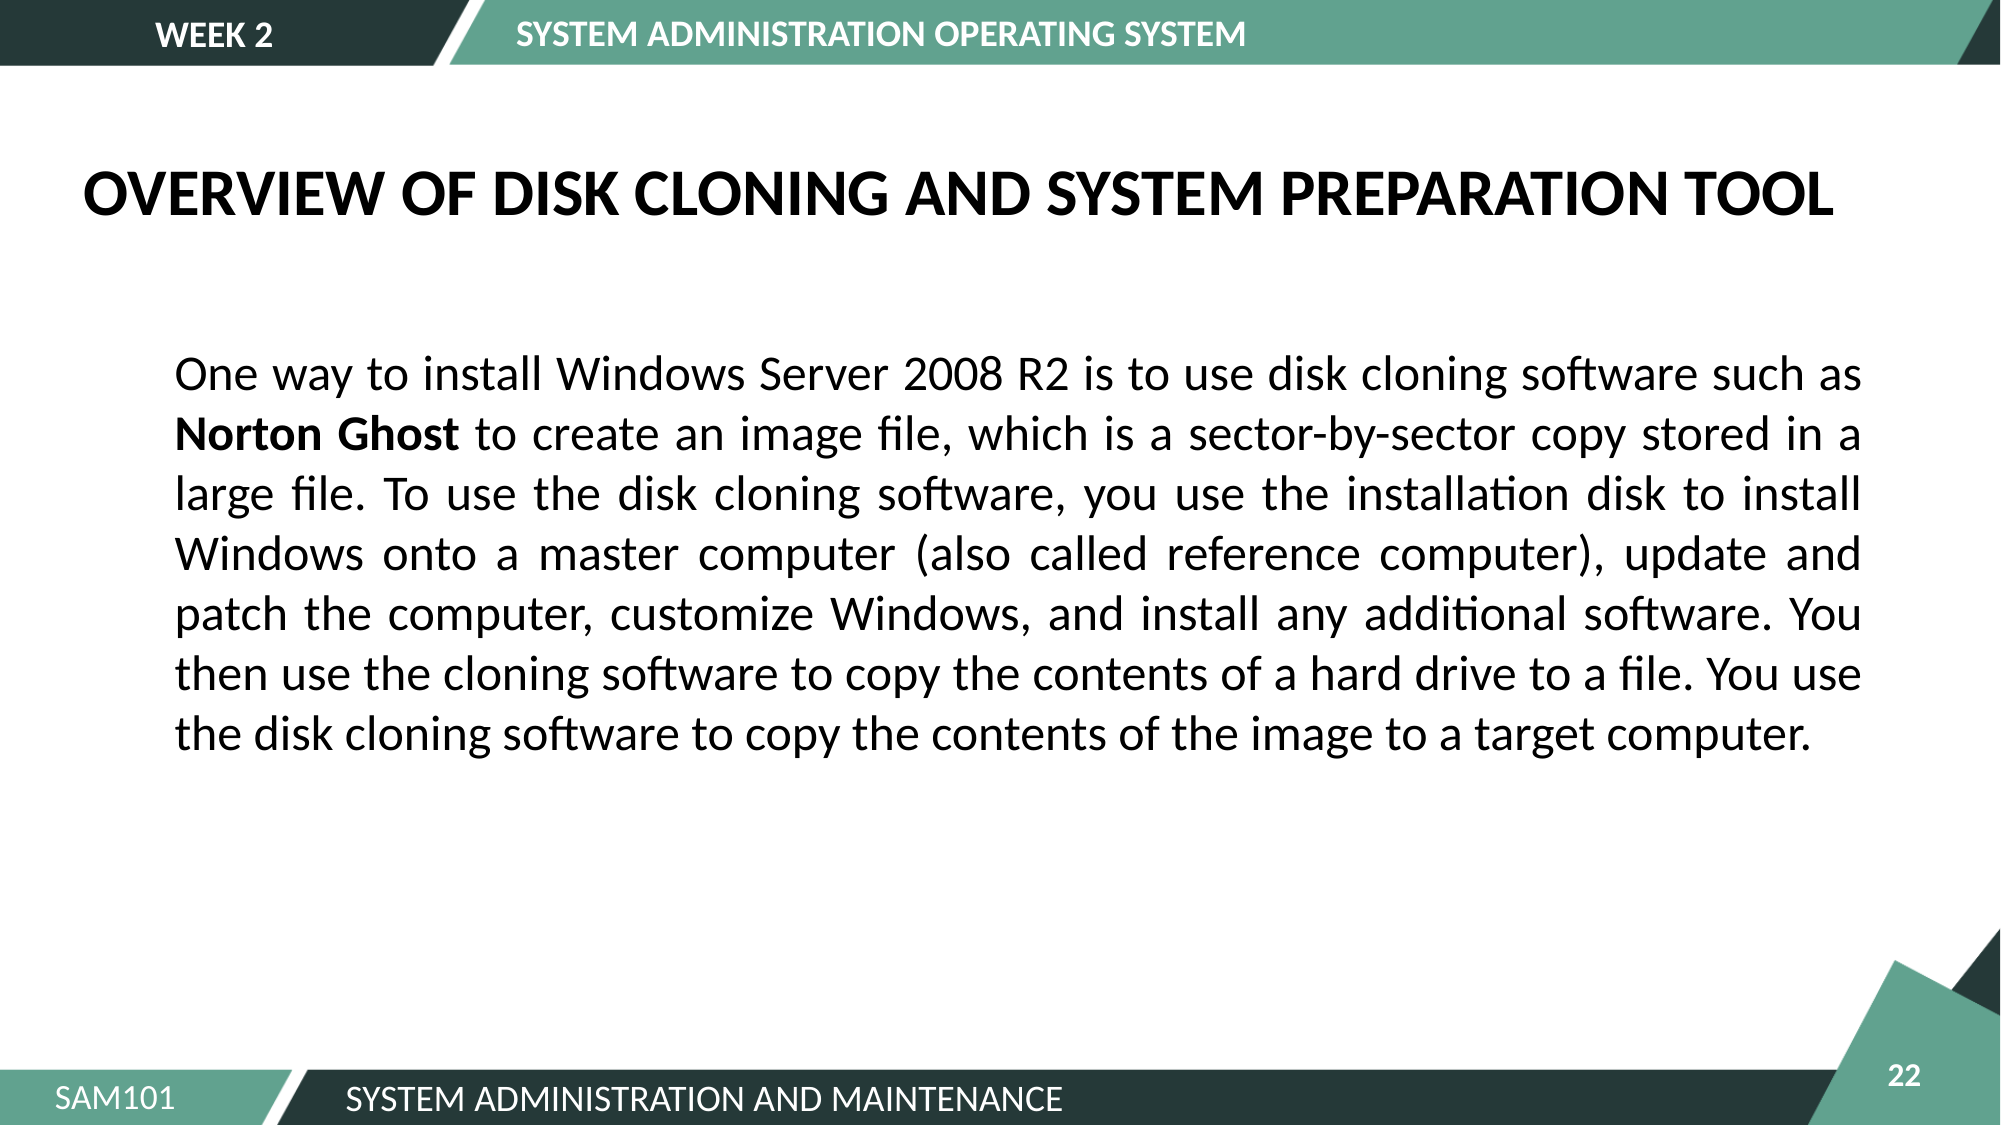

SYSTEM ADMINISTRATION OPERATING SYSTEM
WEEK 2
OVERVIEW OF DISK CLONING AND SYSTEM PREPARATION TOOL
One way to install Windows Server 2008 R2 is to use disk cloning software such as Norton Ghost to create an image file, which is a sector-by-sector copy stored in a large file. To use the disk cloning software, you use the installation disk to install Windows onto a master computer (also called reference computer), update and patch the computer, customize Windows, and install any additional software. You then use the cloning software to copy the contents of a hard drive to a file. You use the disk cloning software to copy the contents of the image to a target computer.
SAM101
SYSTEM ADMINISTRATION AND MAINTENANCE